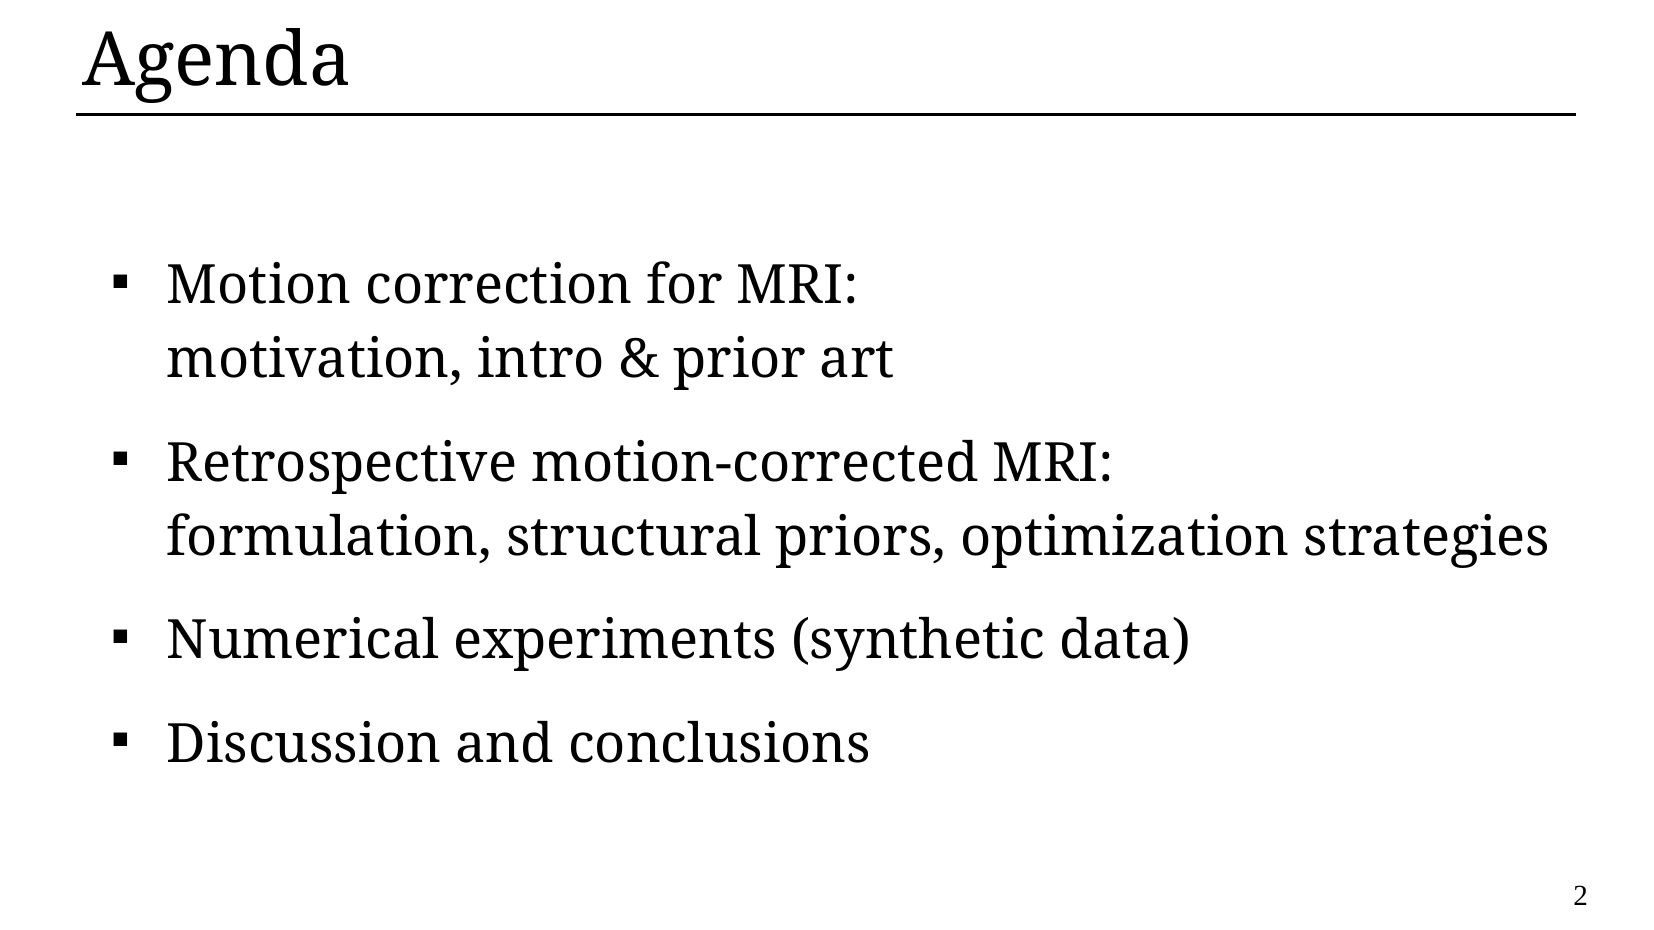

# Agenda
Motion correction for MRI:
motivation, intro & prior art
Retrospective motion-corrected MRI:
formulation, structural priors, optimization strategies
Numerical experiments (synthetic data)
Discussion and conclusions